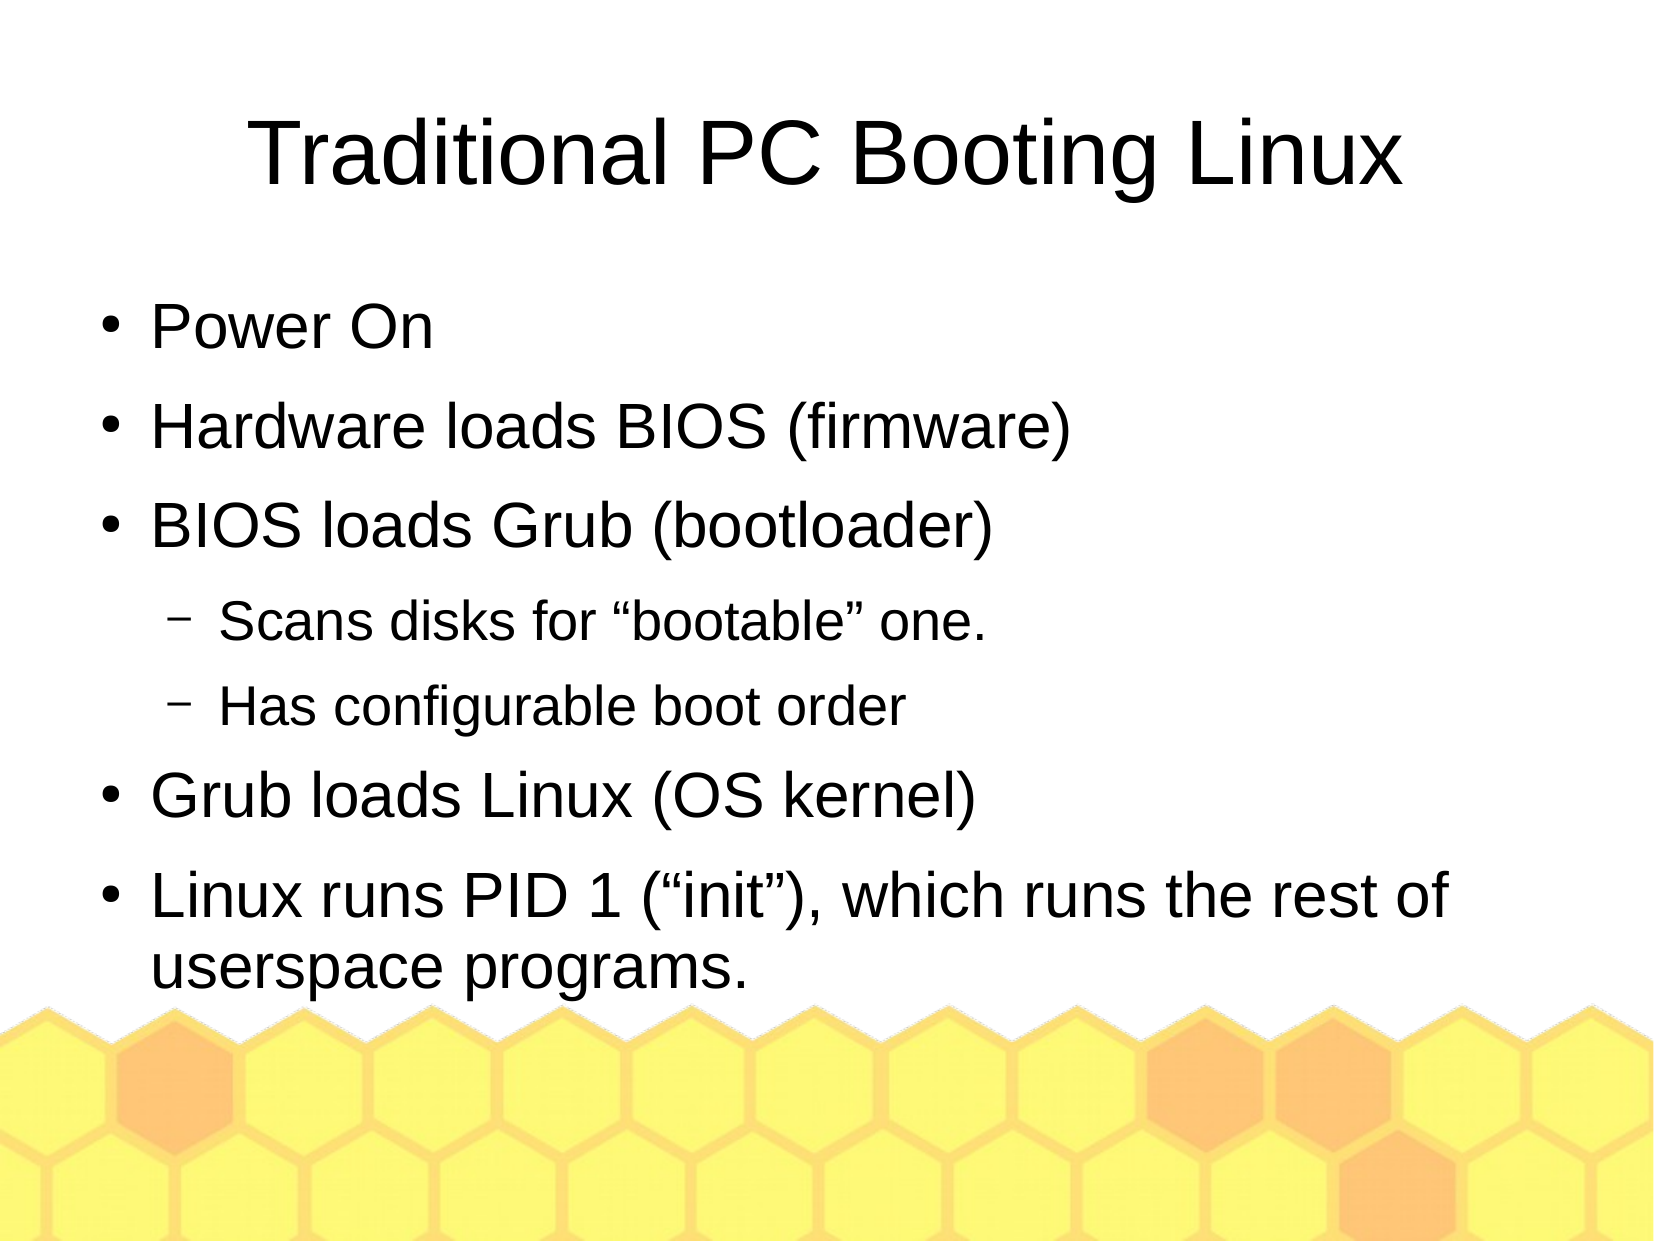

# Traditional PC Booting Linux
Power On
Hardware loads BIOS (firmware)
BIOS loads Grub (bootloader)
Scans disks for “bootable” one.
Has configurable boot order
Grub loads Linux (OS kernel)
Linux runs PID 1 (“init”), which runs the rest of userspace programs.